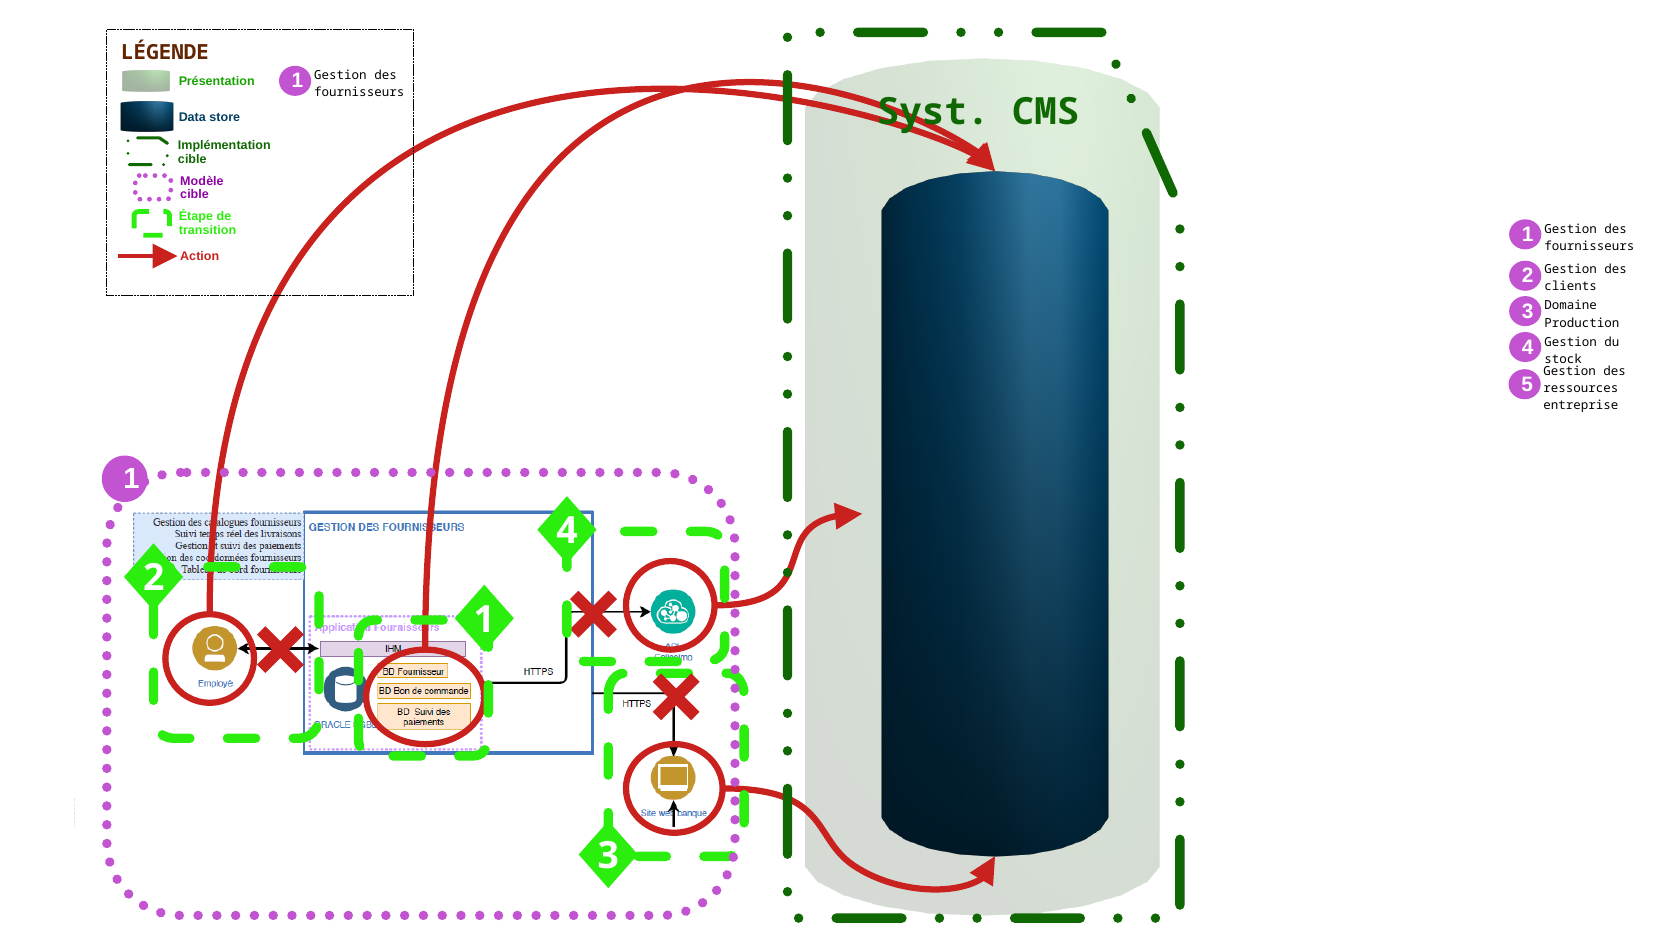

LÉGENDE
Gestion des
fournisseurs
1
Présentation
Syst. CMS
Data store
Implémentation
cible
Modèle
cible
Étape de
transition
Gestion des
fournisseurs
1
Action
Gestion des
clients
2
Domaine
Production
3
Gestion du
stock
4
Gestion des
ressources
entreprise
5
1
4
2
1
3